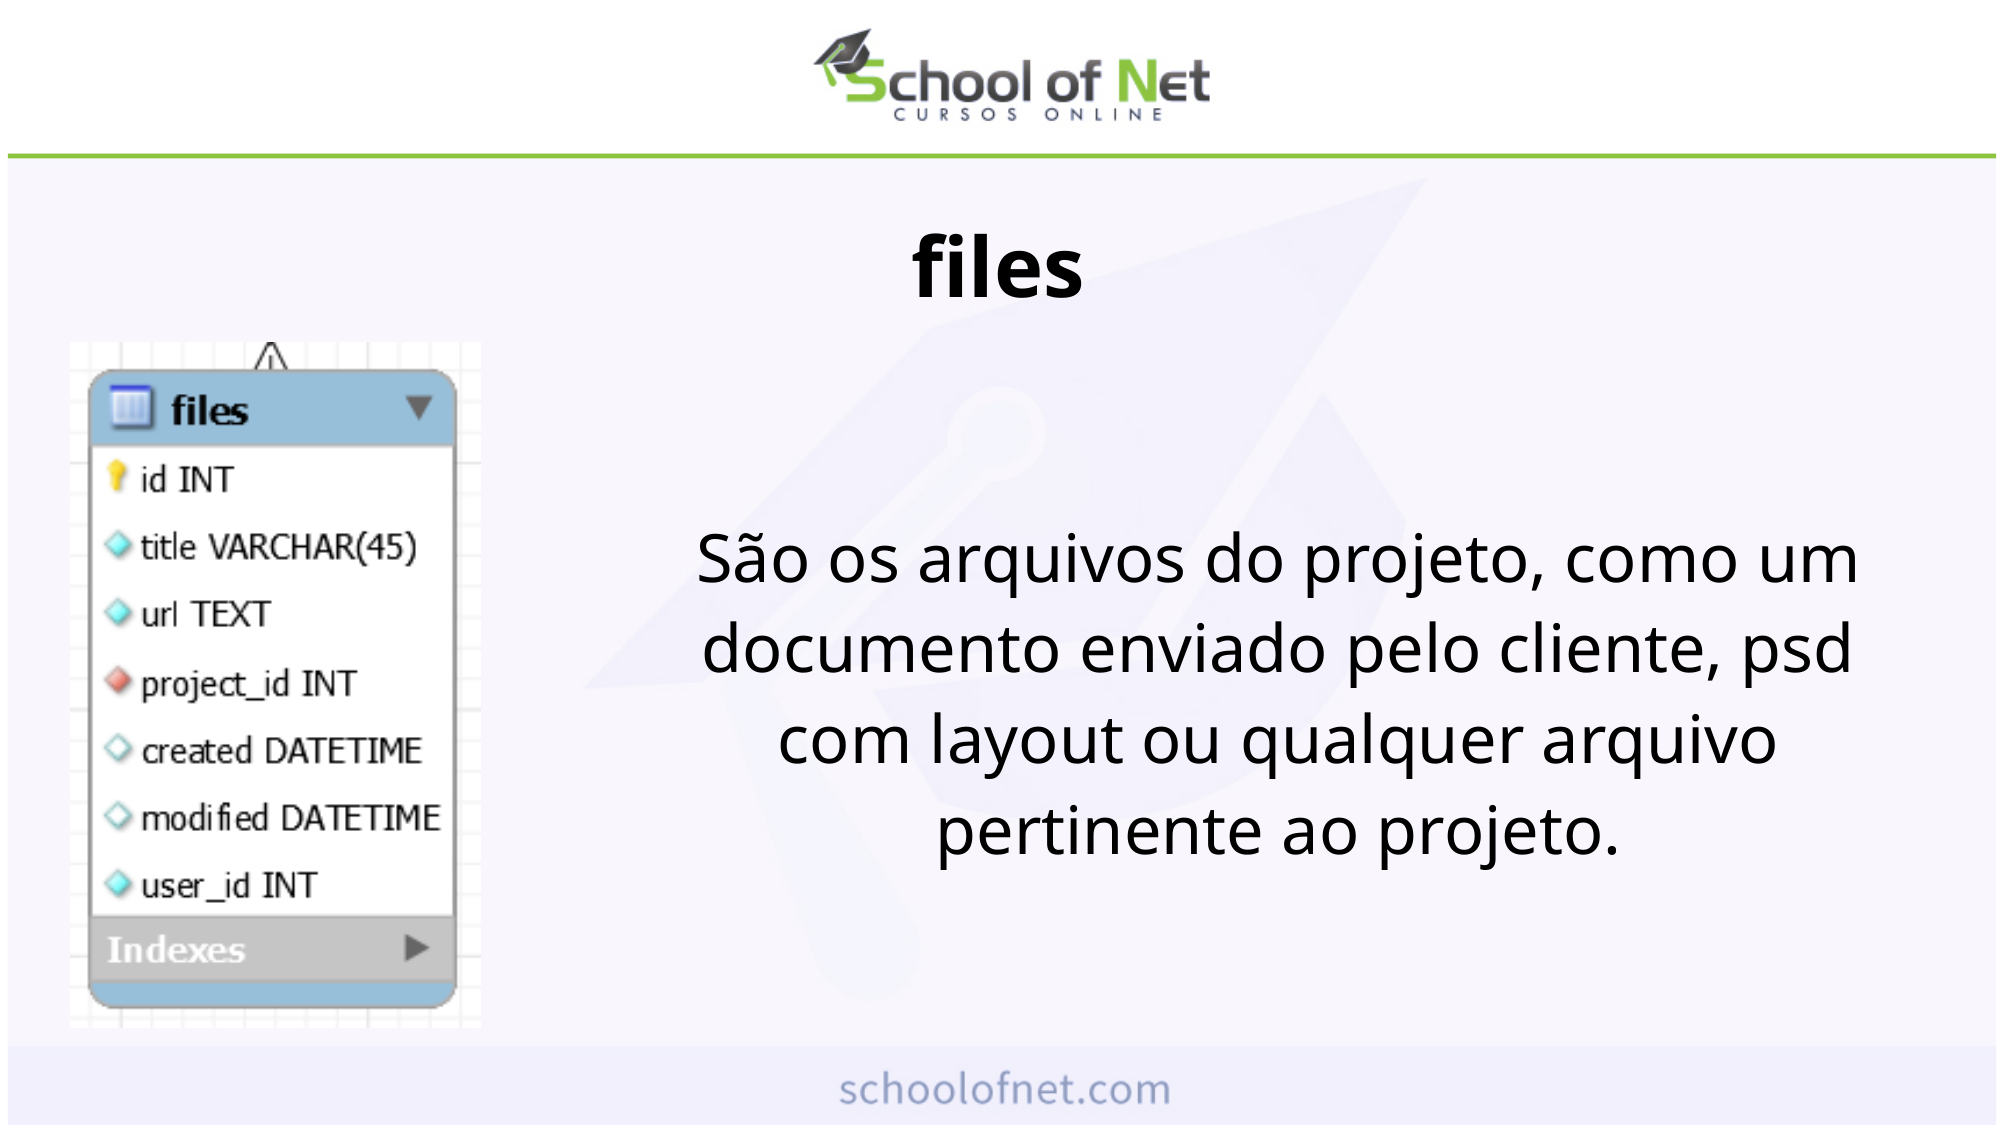

# files
São os arquivos do projeto, como um documento enviado pelo cliente, psd com layout ou qualquer arquivo pertinente ao projeto.